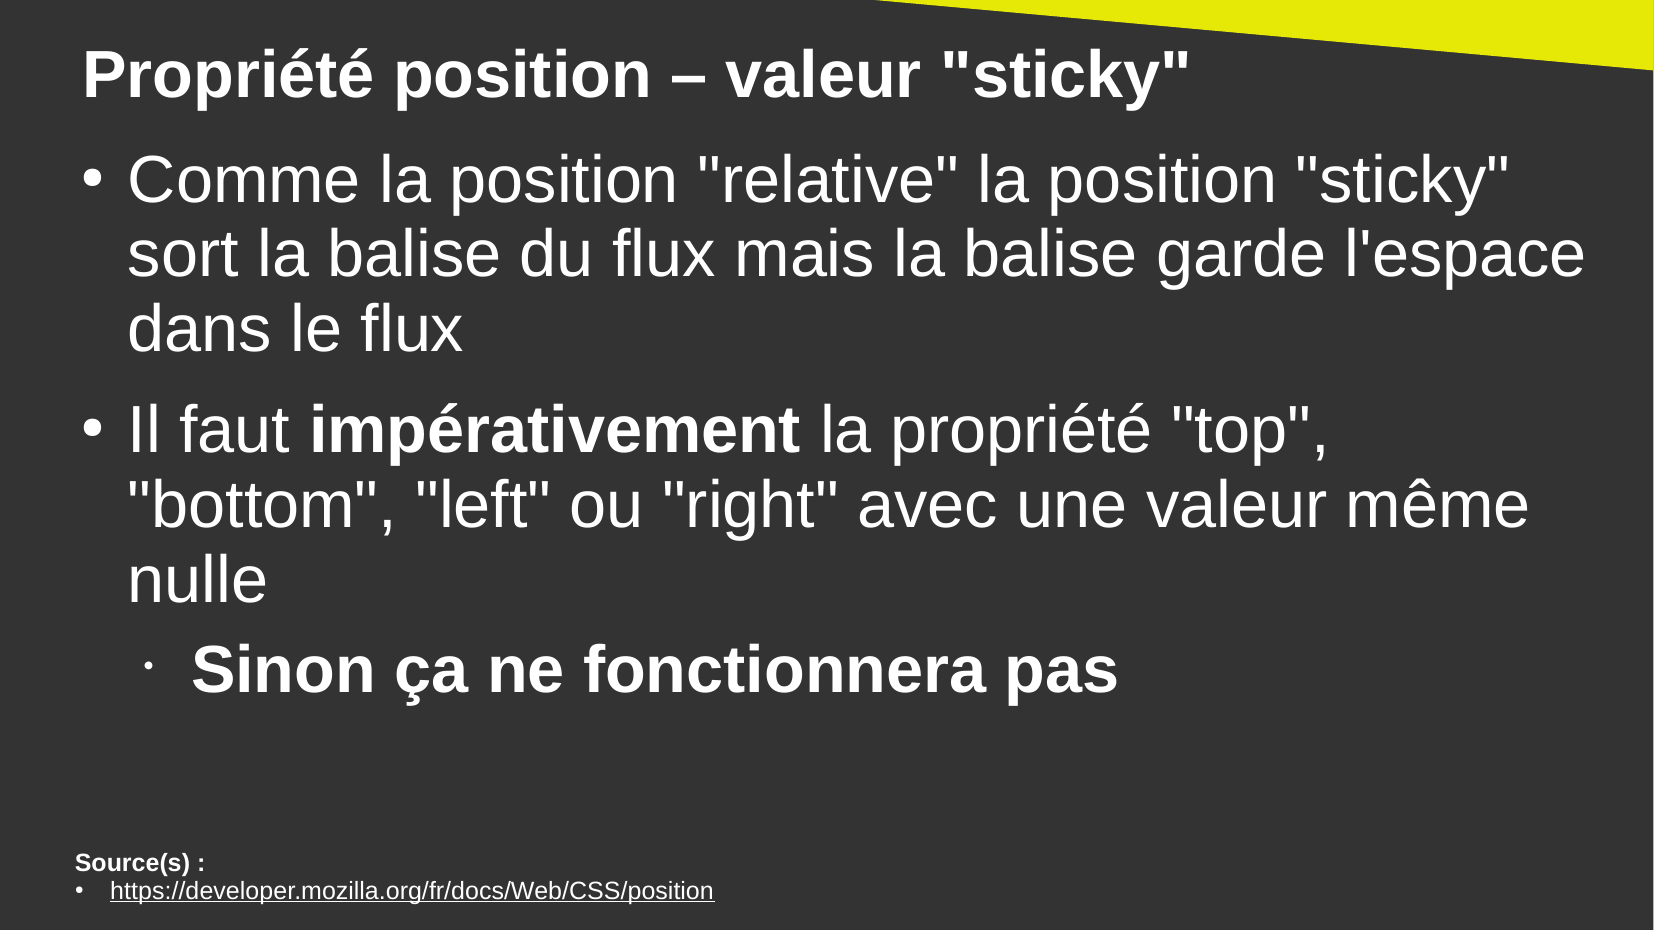

# Propriété position – valeur "sticky"
Comme la position "relative" la position "sticky" sort la balise du flux mais la balise garde l'espace dans le flux
Il faut impérativement la propriété "top", "bottom", "left" ou "right" avec une valeur même nulle
Sinon ça ne fonctionnera pas
Source(s) :
https://developer.mozilla.org/fr/docs/Web/CSS/position